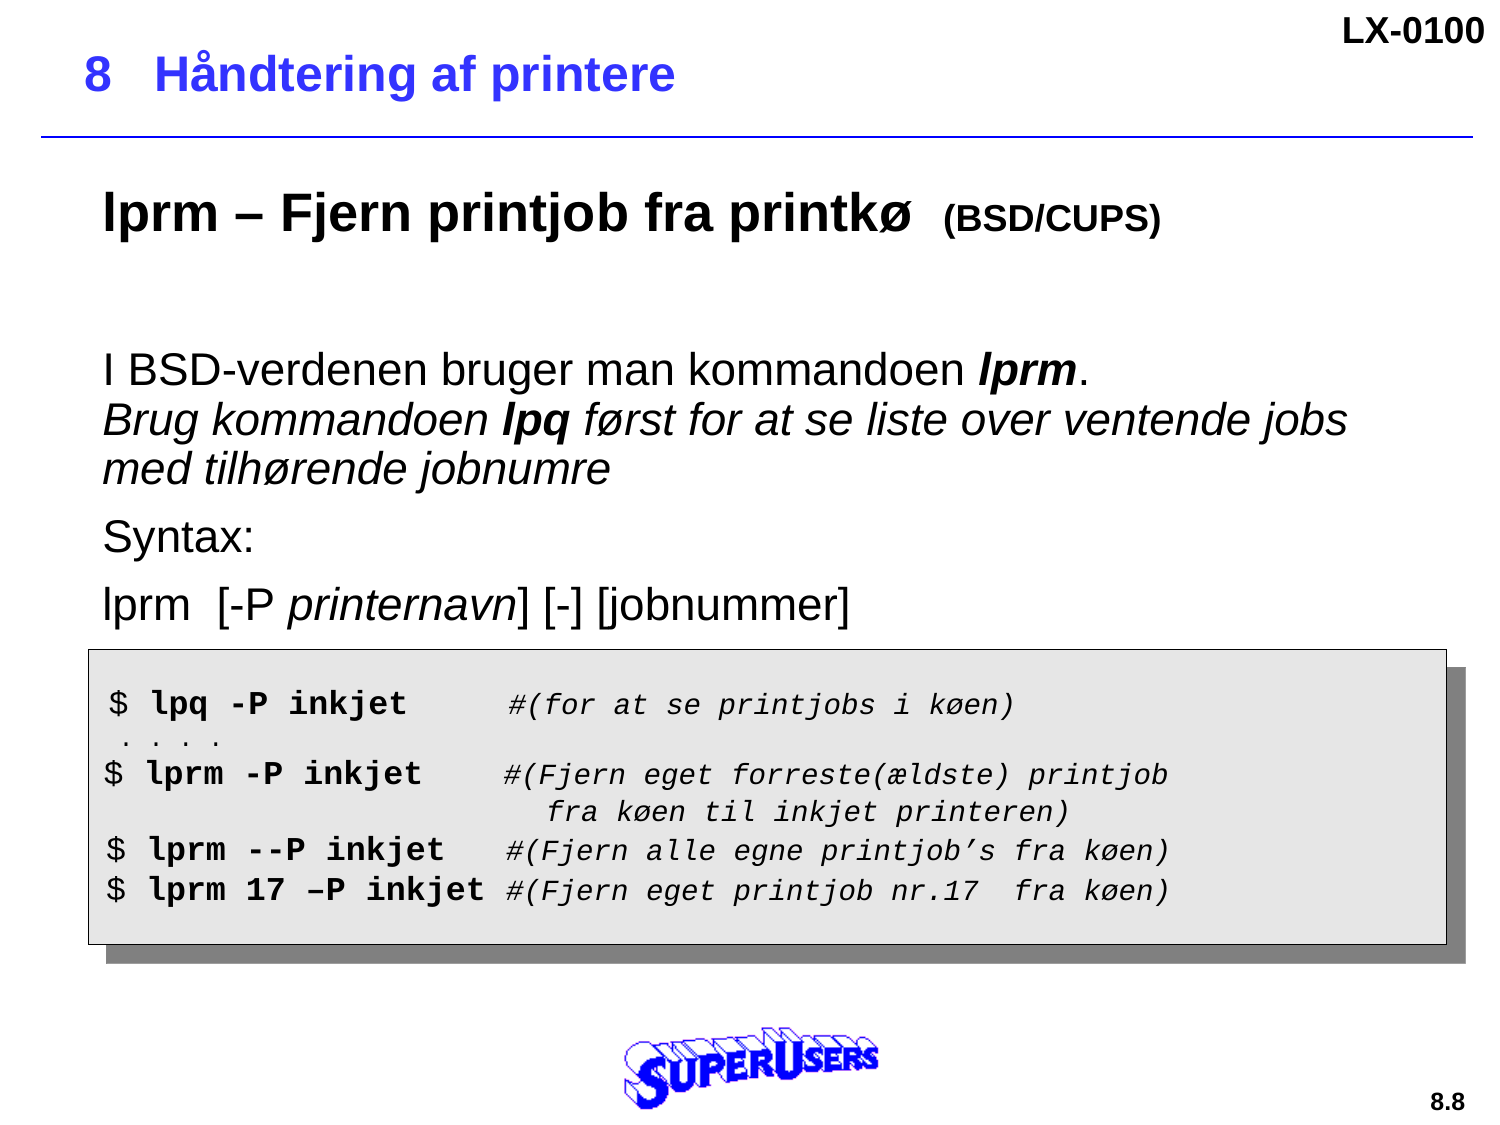

# 8 Håndtering af printere
lprm – Fjern printjob fra printkø (BSD/CUPS)
I BSD-verdenen bruger man kommandoen lprm.
Brug kommandoen lpq først for at se liste over ventende jobs med tilhørende jobnumre
Syntax:
lprm [-P printernavn] [-] [jobnummer]
 $ lpq -P inkjet #(for at se printjobs i køen)
 . . . .
 $ lprm -P inkjet #(Fjern eget forreste(ældste) printjob
 		 fra køen til inkjet printeren)
 $ lprm --P inkjet #(Fjern alle egne printjob’s fra køen)
 $ lprm 17 –P inkjet #(Fjern eget printjob nr.17 fra køen)